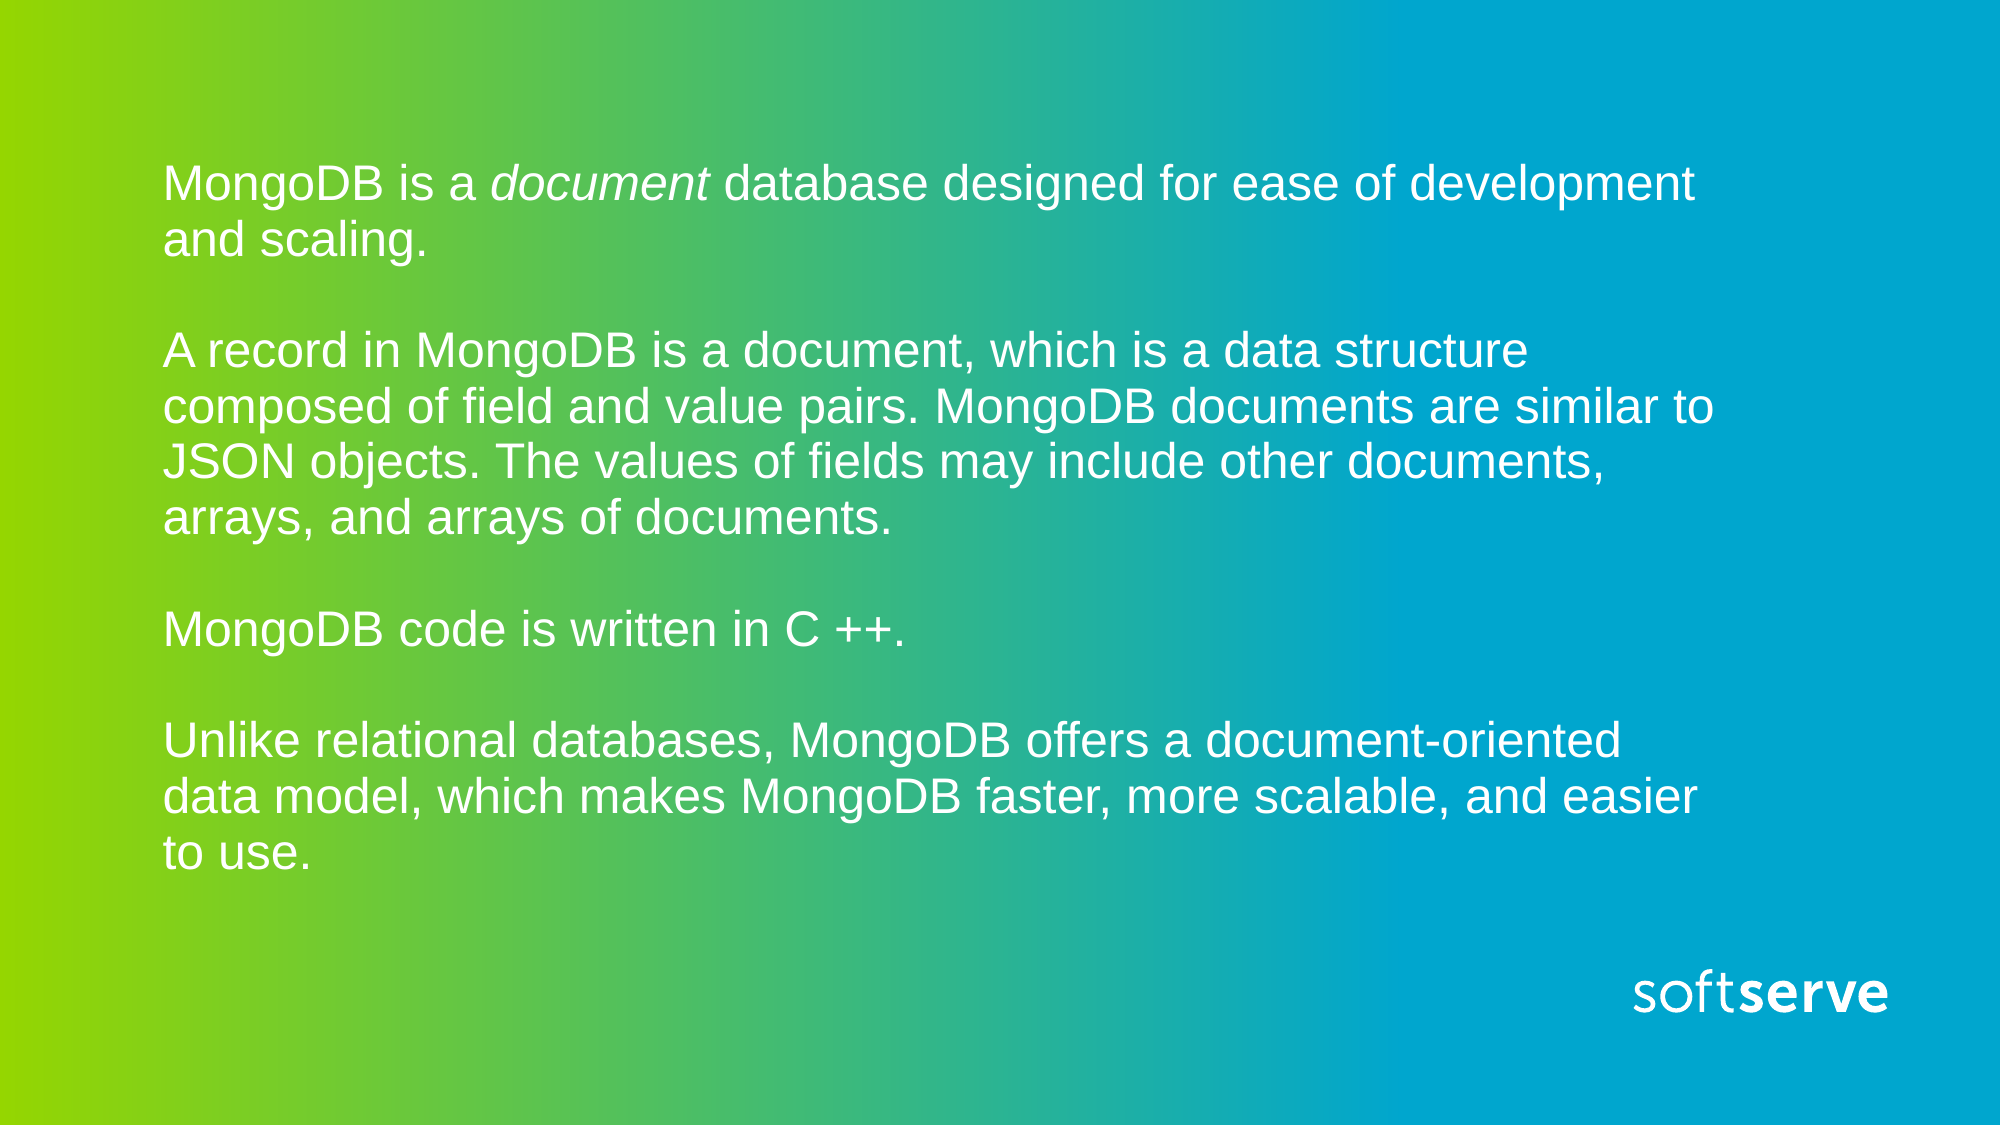

MongoDB is a document database designed for ease of development and scaling.
A record in MongoDB is a document, which is a data structure composed of field and value pairs. MongoDB documents are similar to JSON objects. The values of fields may include other documents, arrays, and arrays of documents.
MongoDB code is written in C ++.
Unlike relational databases, MongoDB offers a document-oriented data model, which makes MongoDB faster, more scalable, and easier to use.